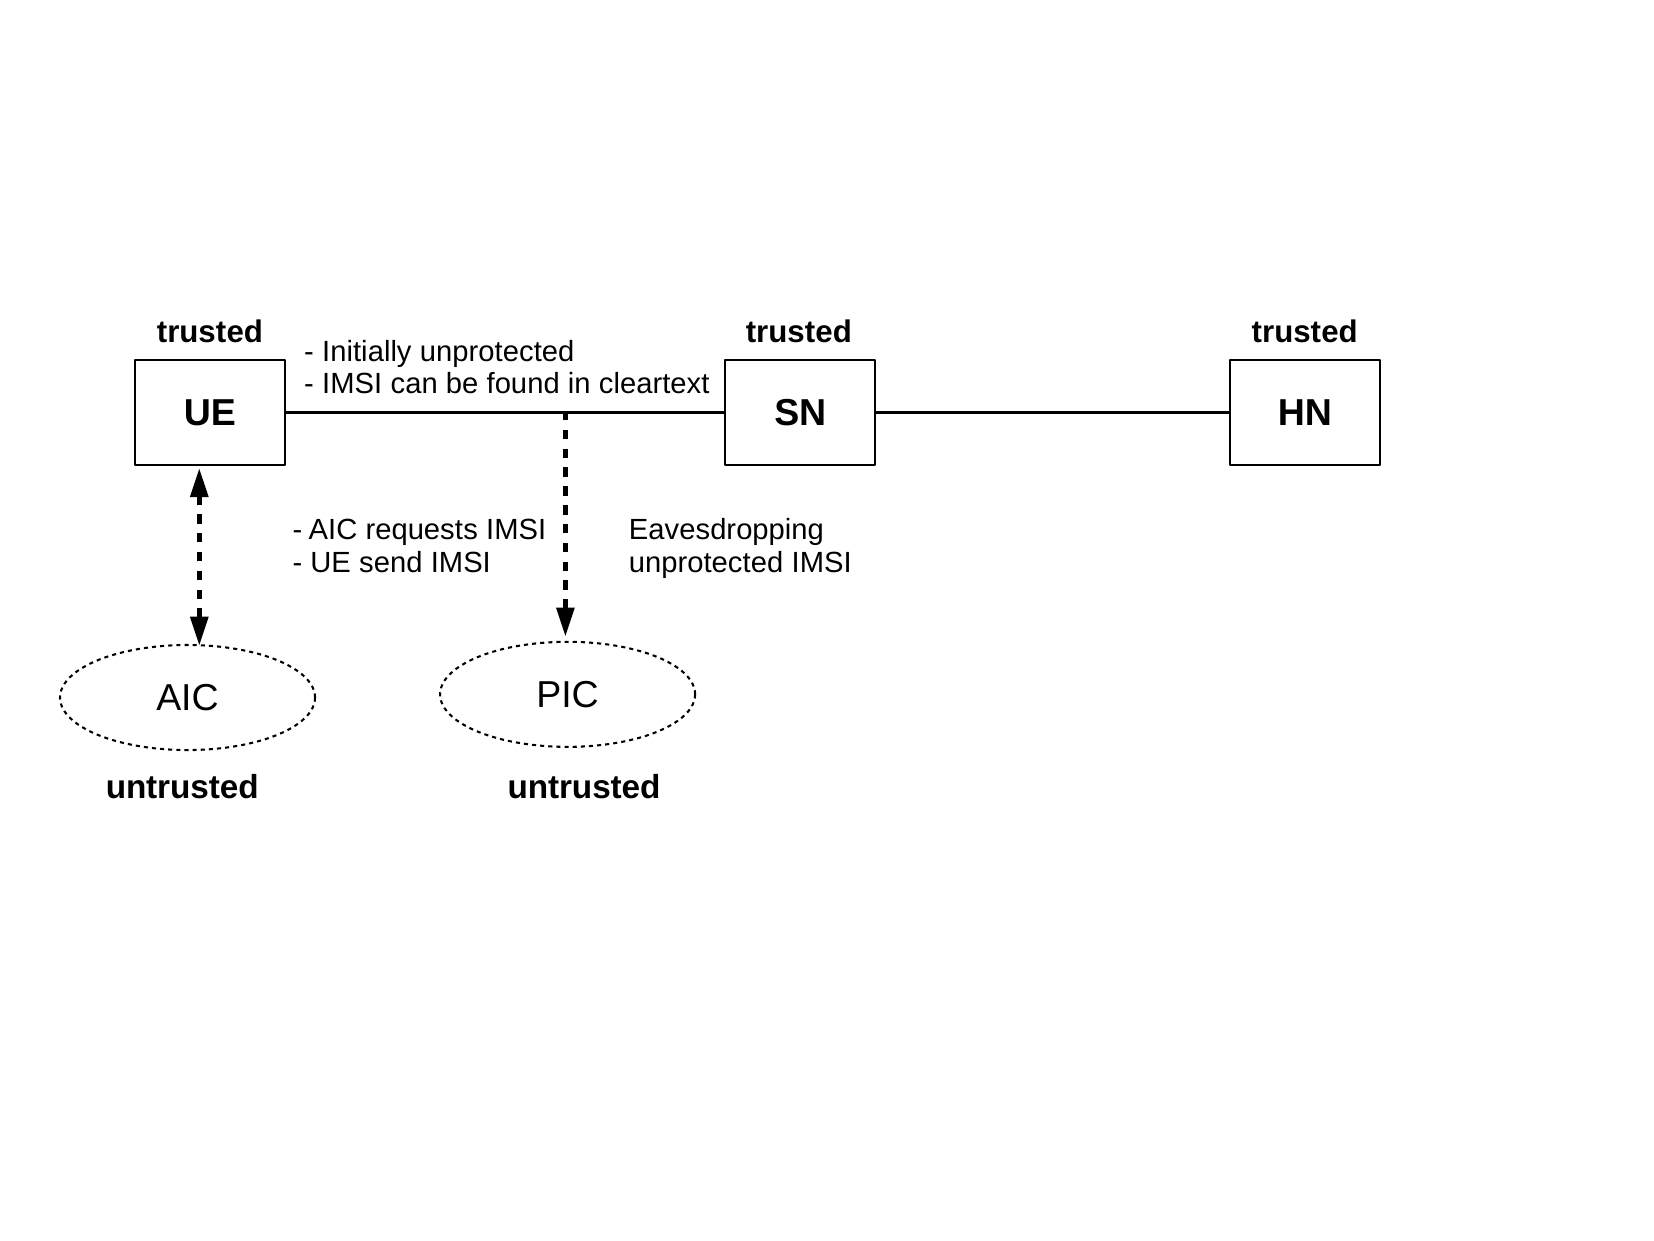

trusted
- Initially unprotected
- IMSI can be found in cleartext
trusted
trusted
UE
SN
HN
- AIC requests IMSI
- UE send IMSI
Eavesdropping
unprotected IMSI
PIC
AIC
untrusted
untrusted